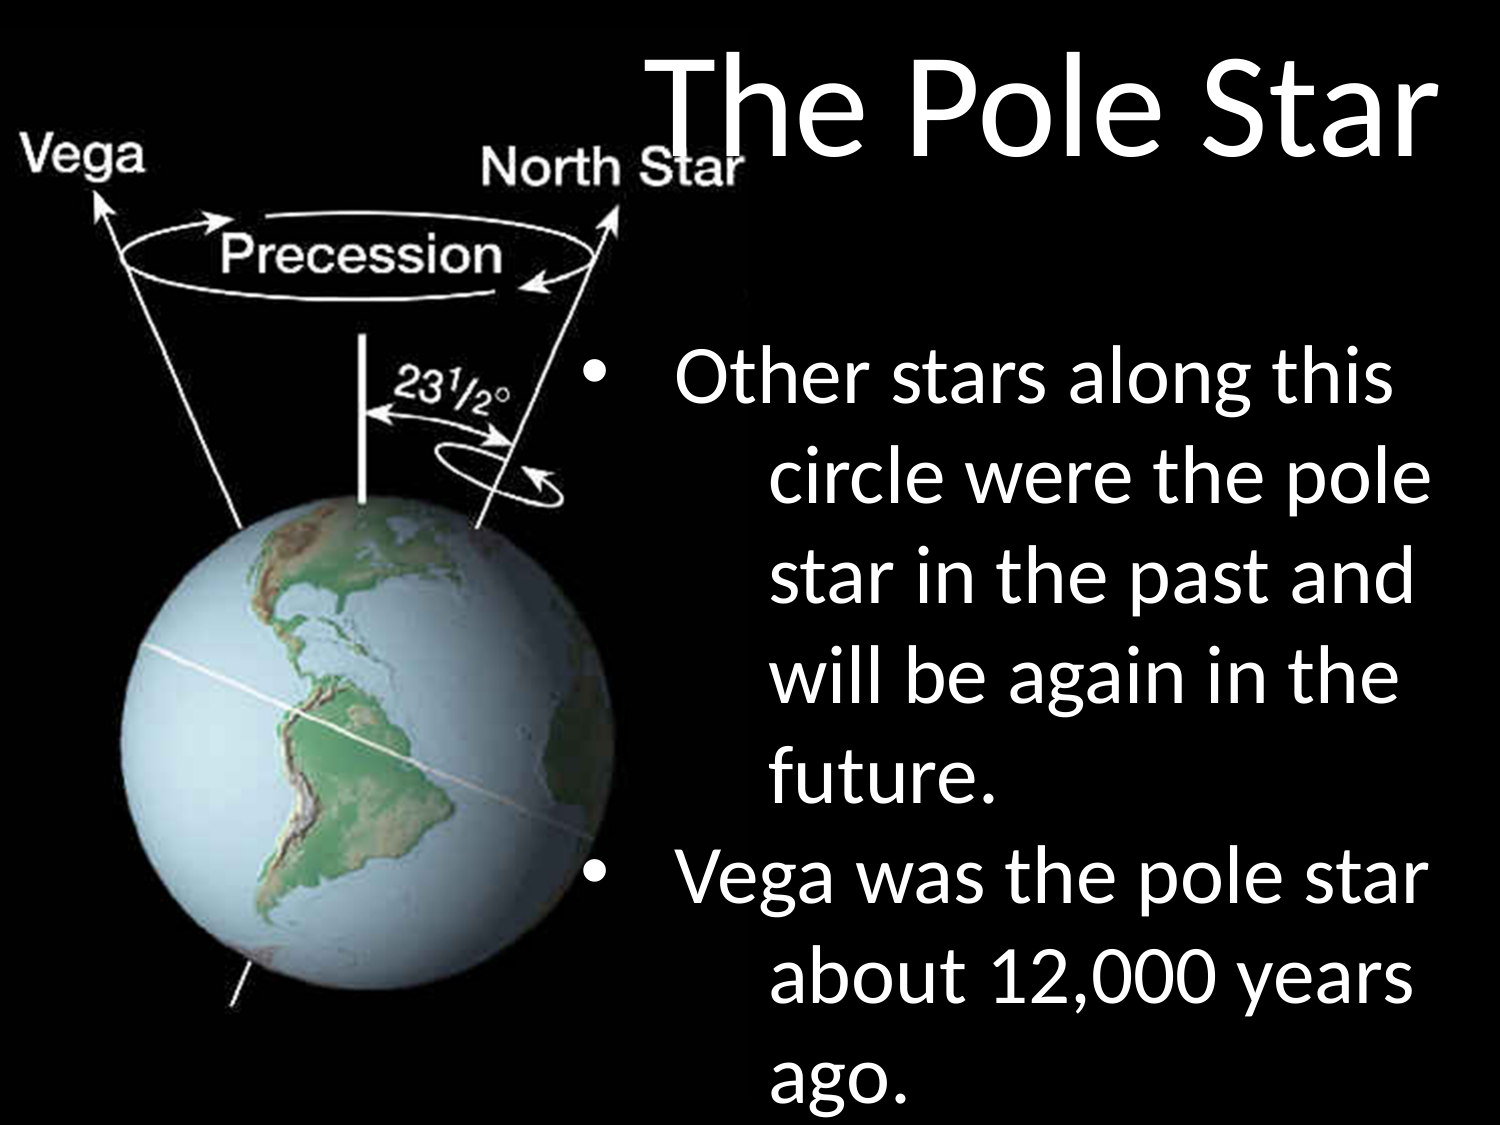

The Pole Star
Other stars along this circle were the pole star in the past and will be again in the future.
Vega was the pole star about 12,000 years ago.